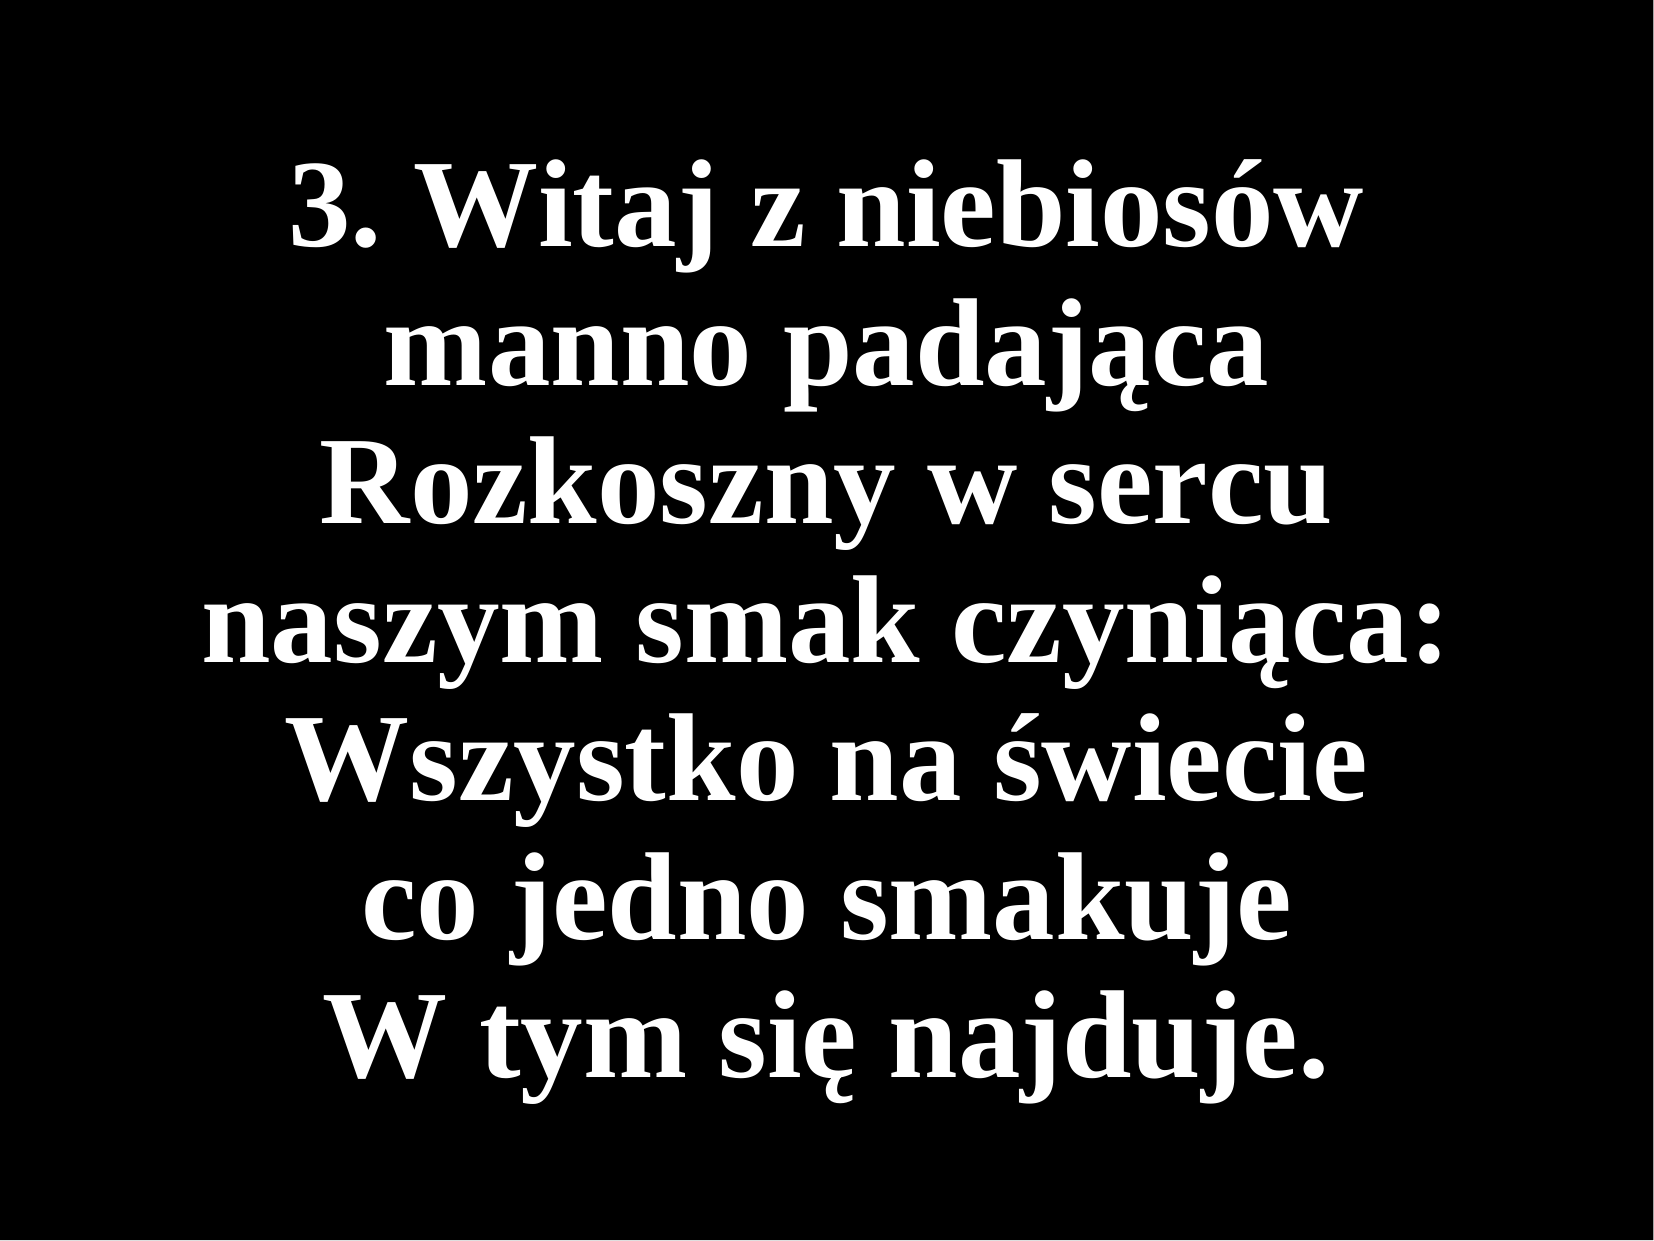

# 3. Witaj z niebiosów manno padająca Rozkoszny w sercu naszym smak czyniąca: Wszystko na świecie co jedno smakuje W tym się najduje.